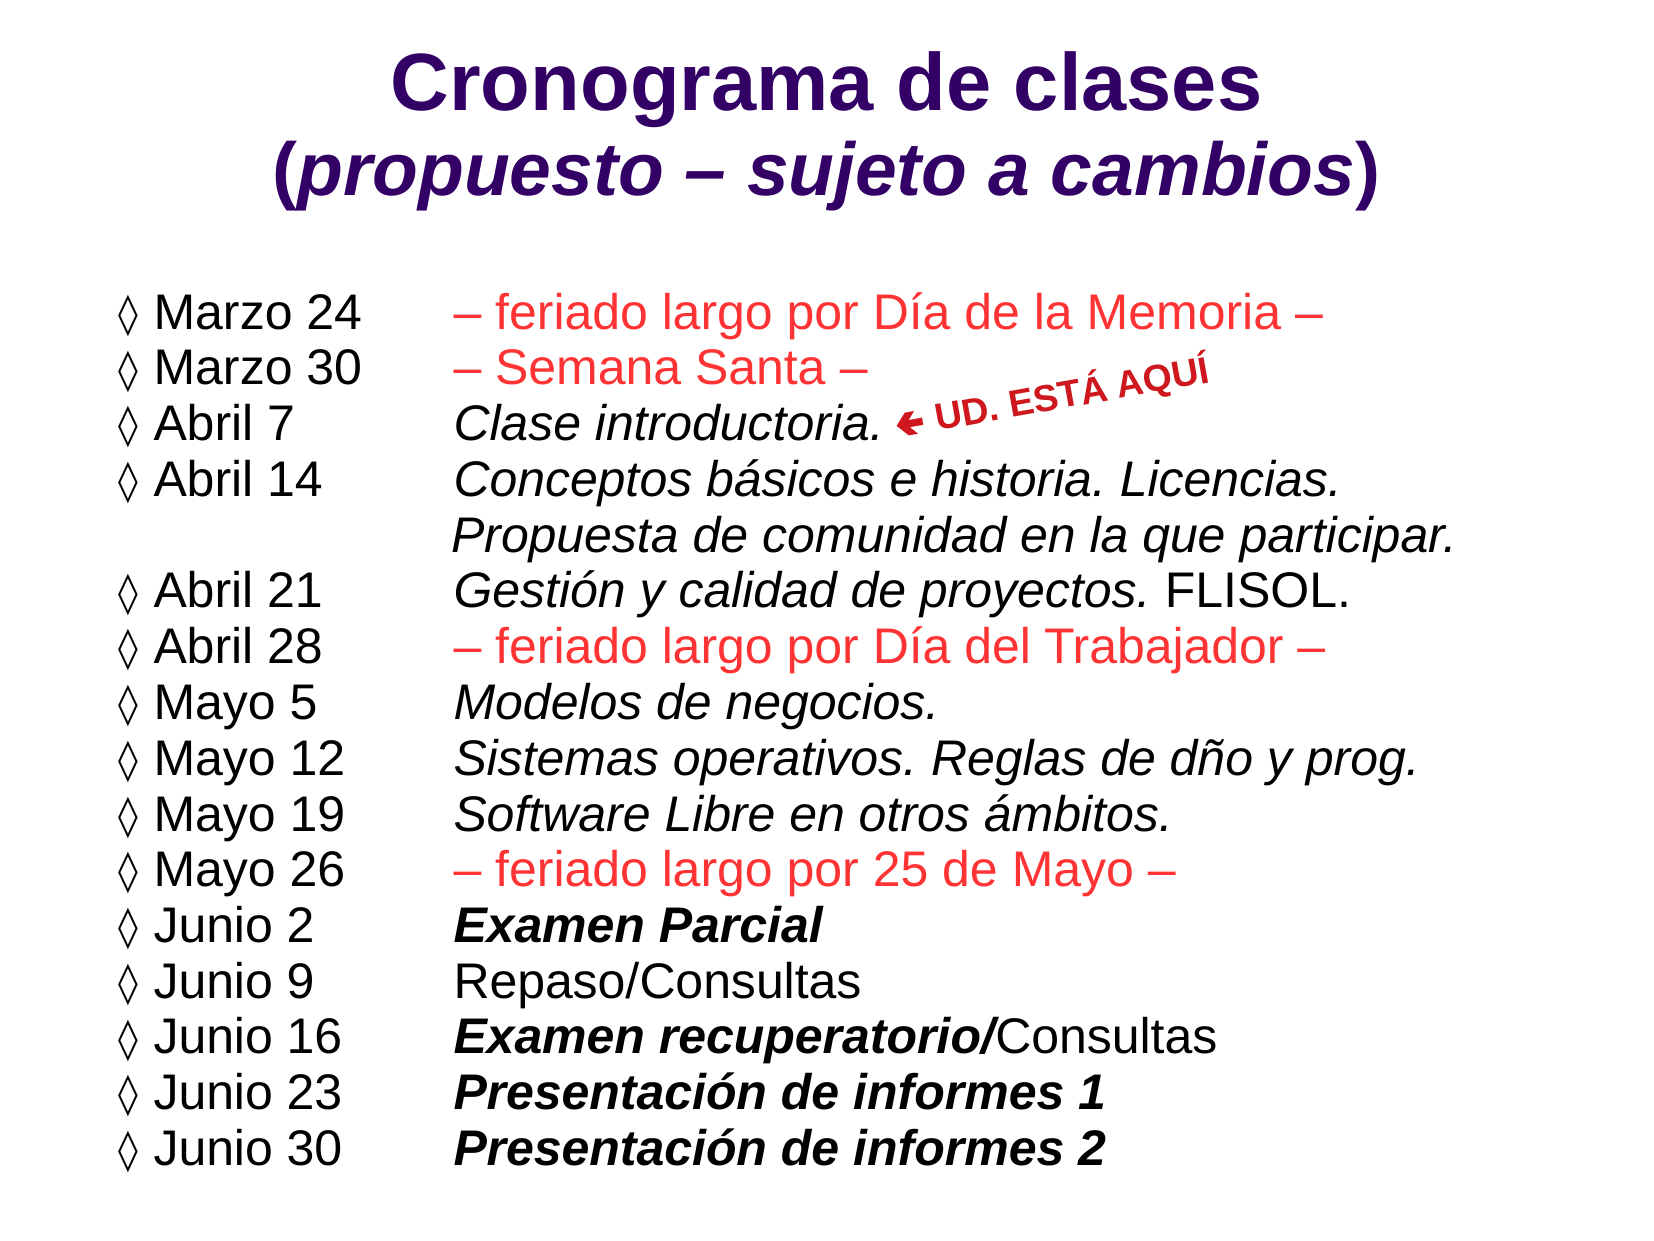

Cronograma de clases
(propuesto – sujeto a cambios)
# Marzo 24		– feriado largo por Día de la Memoria –
Marzo 30		– Semana Santa –
Abril 7			Clase introductoria.
Abril 14		Conceptos básicos e historia. Licencias.
 Propuesta de comunidad en la que participar.
Abril 21		Gestión y calidad de proyectos. FLISOL.
Abril 28		– feriado largo por Día del Trabajador –
Mayo 5		Modelos de negocios.
Mayo 12 		Sistemas operativos. Reglas de dño y prog.
Mayo 19		Software Libre en otros ámbitos.
Mayo 26		– feriado largo por 25 de Mayo –
Junio 2		Examen Parcial
Junio 9		Repaso/Consultas
Junio 16		Examen recuperatorio/Consultas
Junio 23		Presentación de informes 1
Junio 30		Presentación de informes 2
🢀 UD. ESTÁ AQUÍ